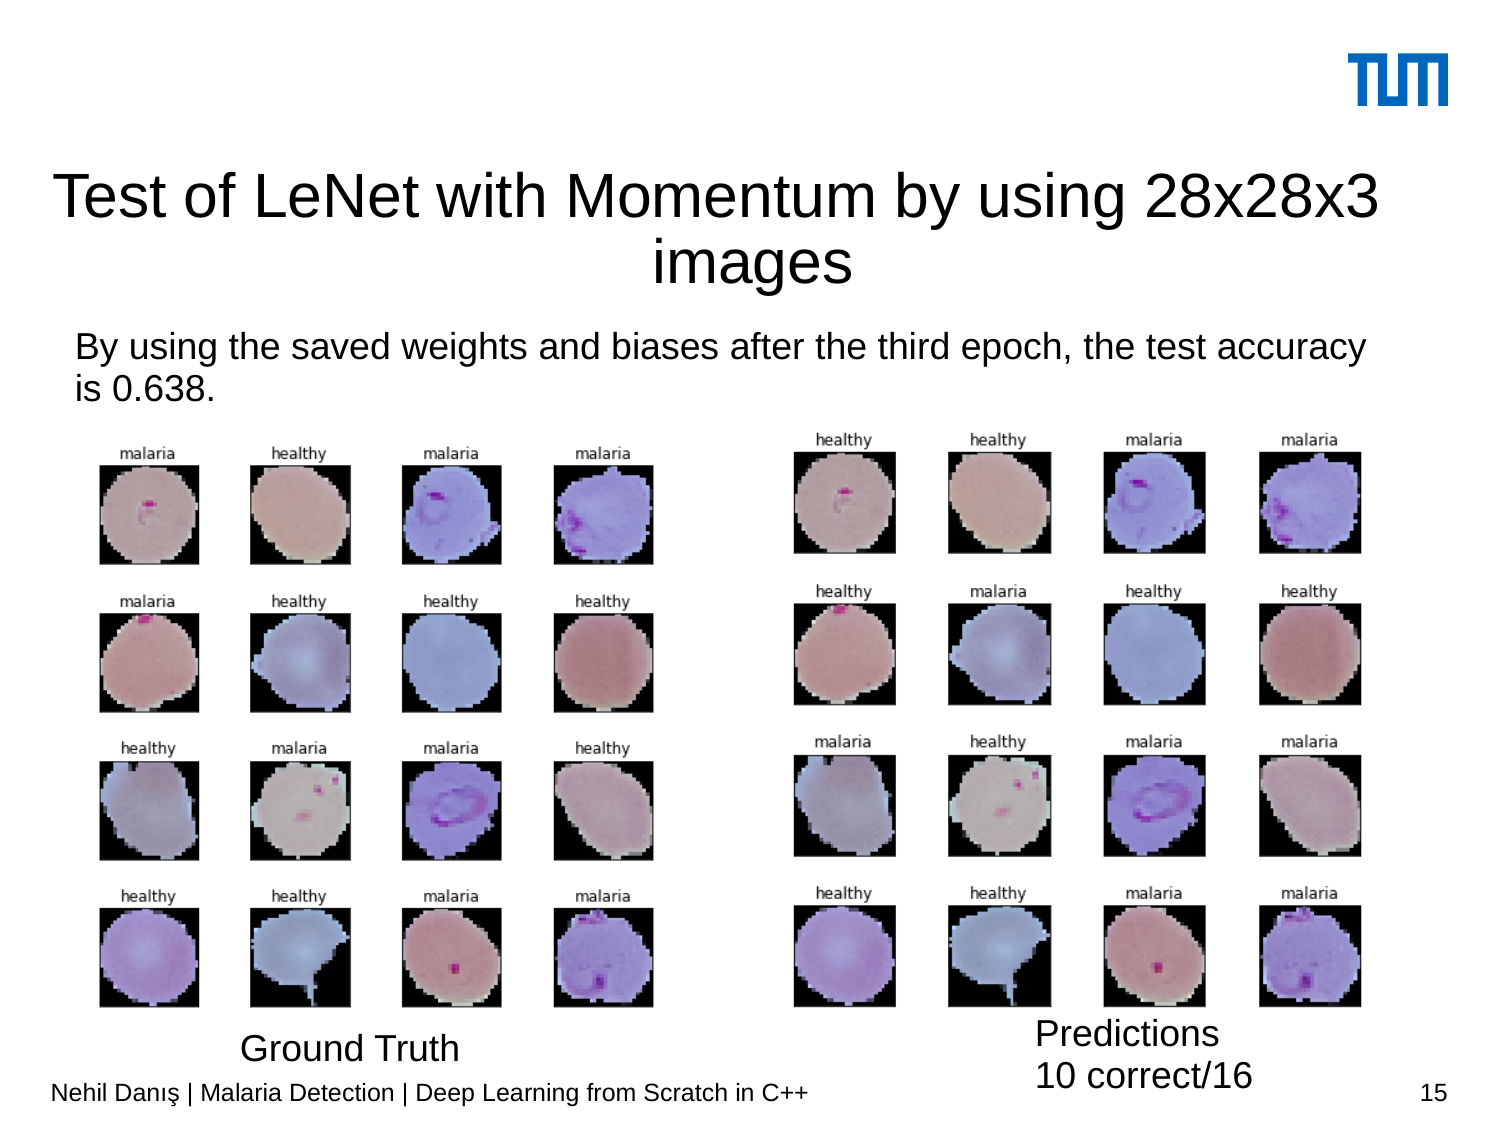

# Test of LeNet with Momentum by using 28x28x3 									images
By using the saved weights and biases after the third epoch, the test accuracy is 0.638.
	Predictions
	10 correct/16
	Ground Truth
Nehil Danış | Malaria Detection | Deep Learning from Scratch in C++